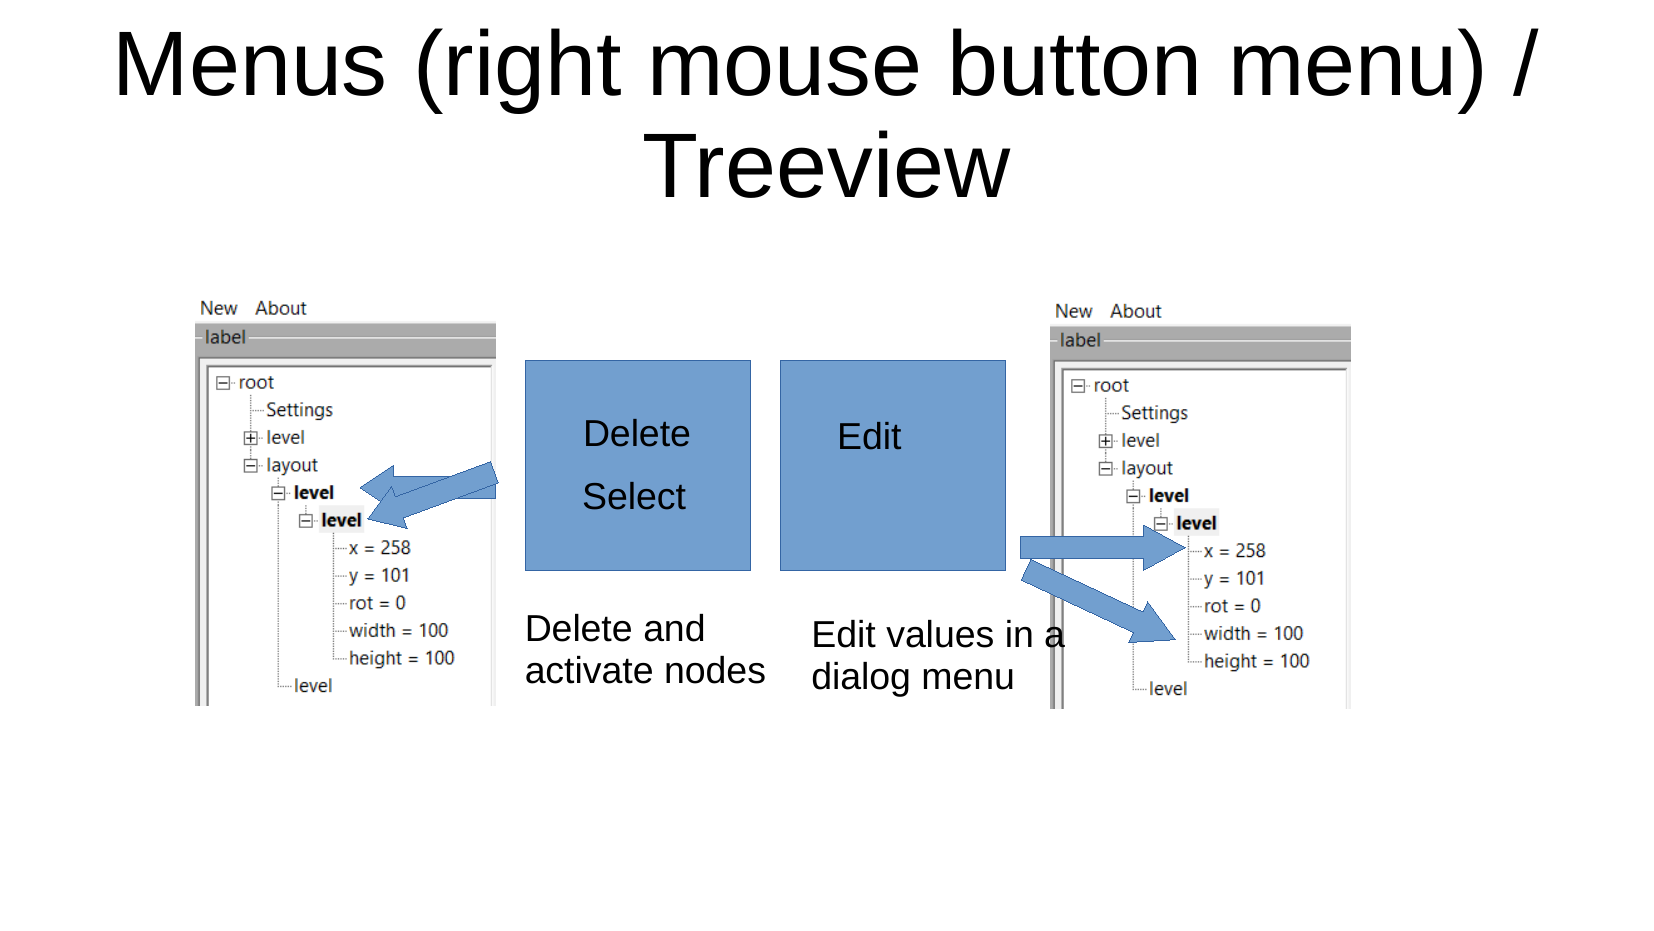

# Menus (right mouse button menu) / Treeview
Delete
Edit
Select
Delete and
activate nodes
Edit values in a
dialog menu